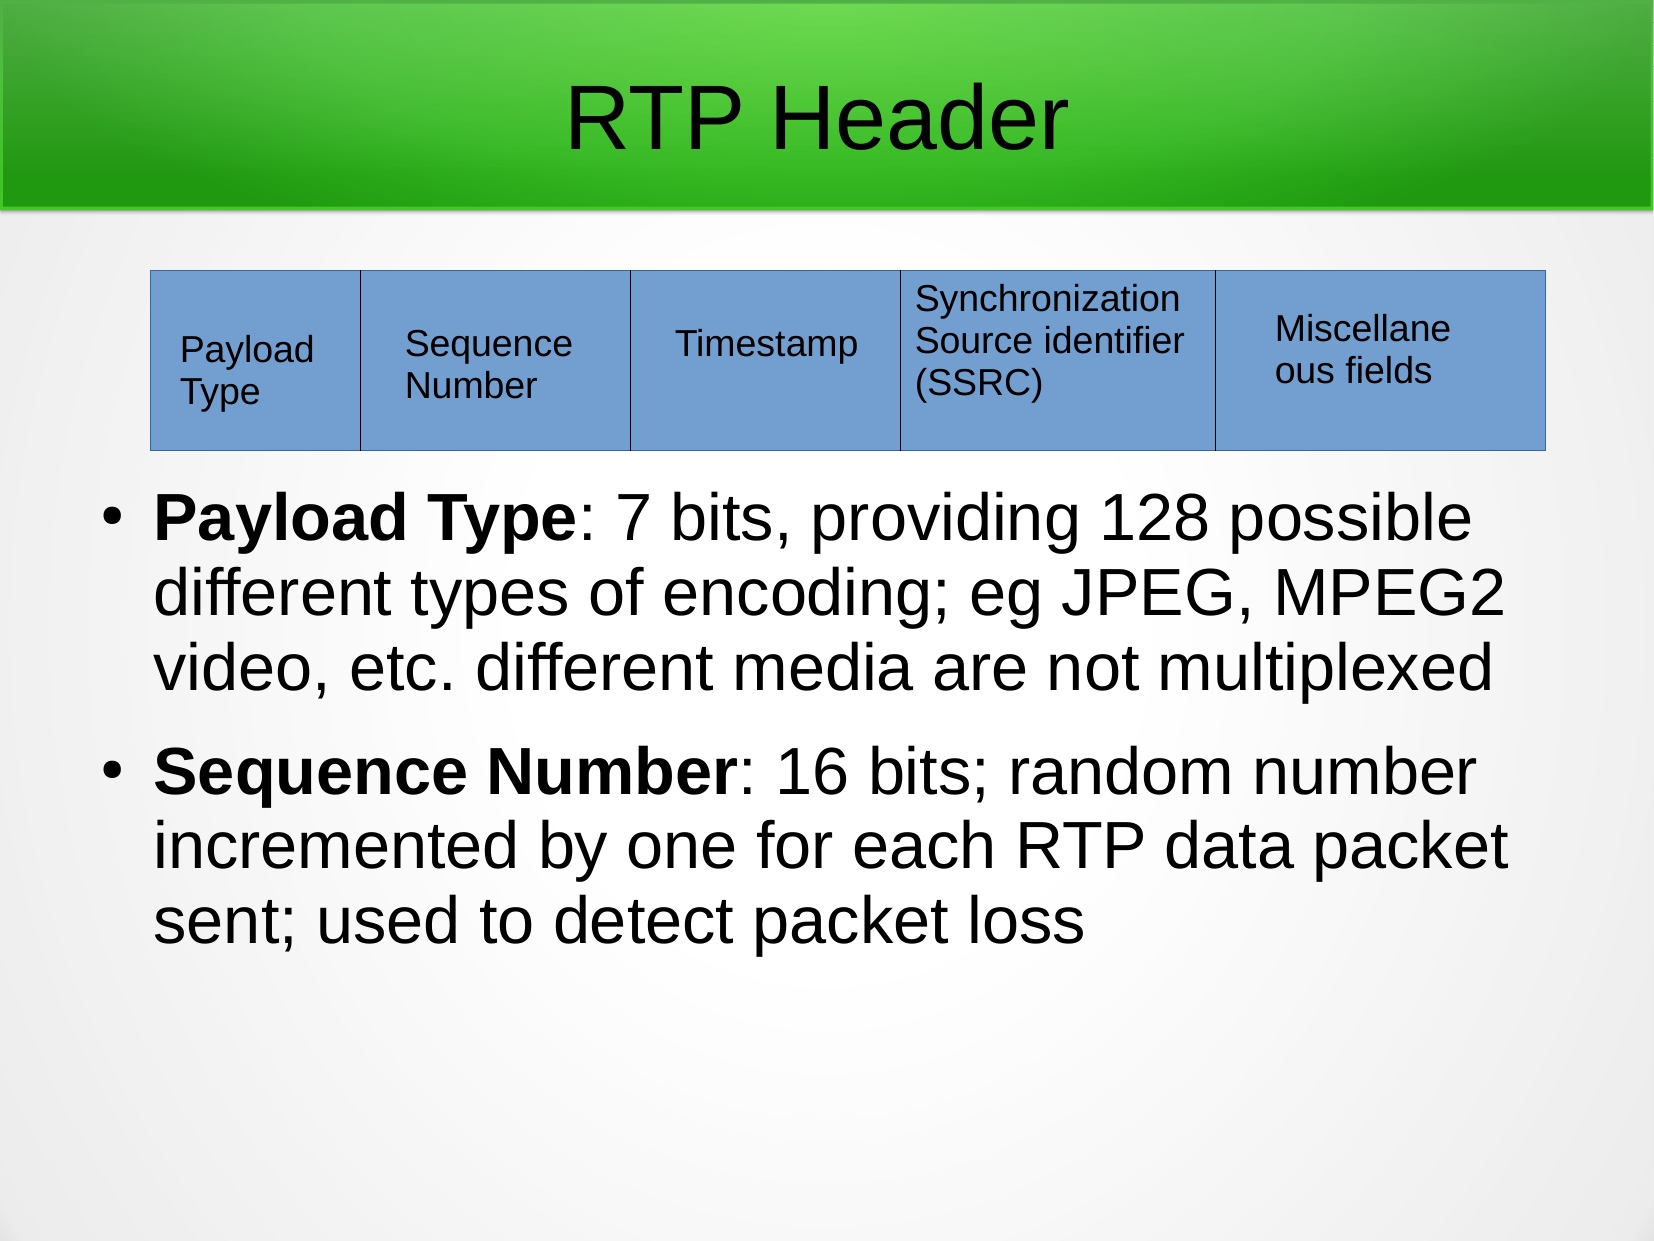

# RTP Header
Synchronization Source identifier (SSRC)
Miscellaneous fields
Sequence Number
Timestamp
Payload Type
Payload Type: 7 bits, providing 128 possible different types of encoding; eg JPEG, MPEG2 video, etc. different media are not multiplexed
Sequence Number: 16 bits; random number incremented by one for each RTP data packet sent; used to detect packet loss